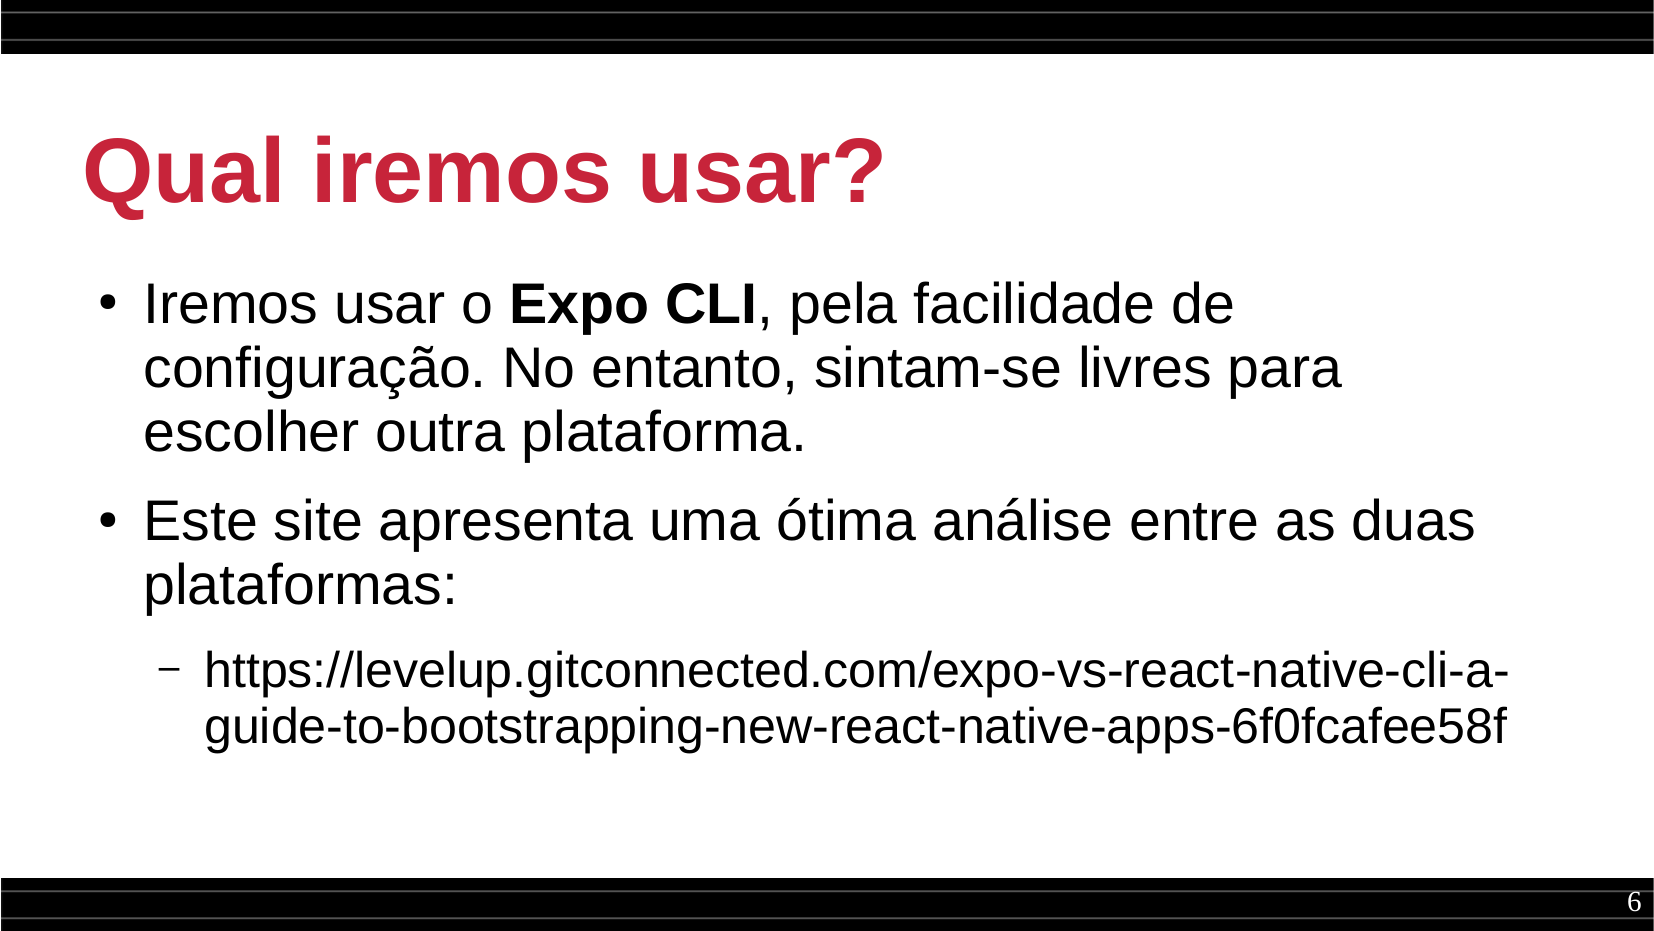

# Qual iremos usar?
Iremos usar o Expo CLI, pela facilidade de configuração. No entanto, sintam-se livres para escolher outra plataforma.
Este site apresenta uma ótima análise entre as duas plataformas:
https://levelup.gitconnected.com/expo-vs-react-native-cli-a-guide-to-bootstrapping-new-react-native-apps-6f0fcafee58f